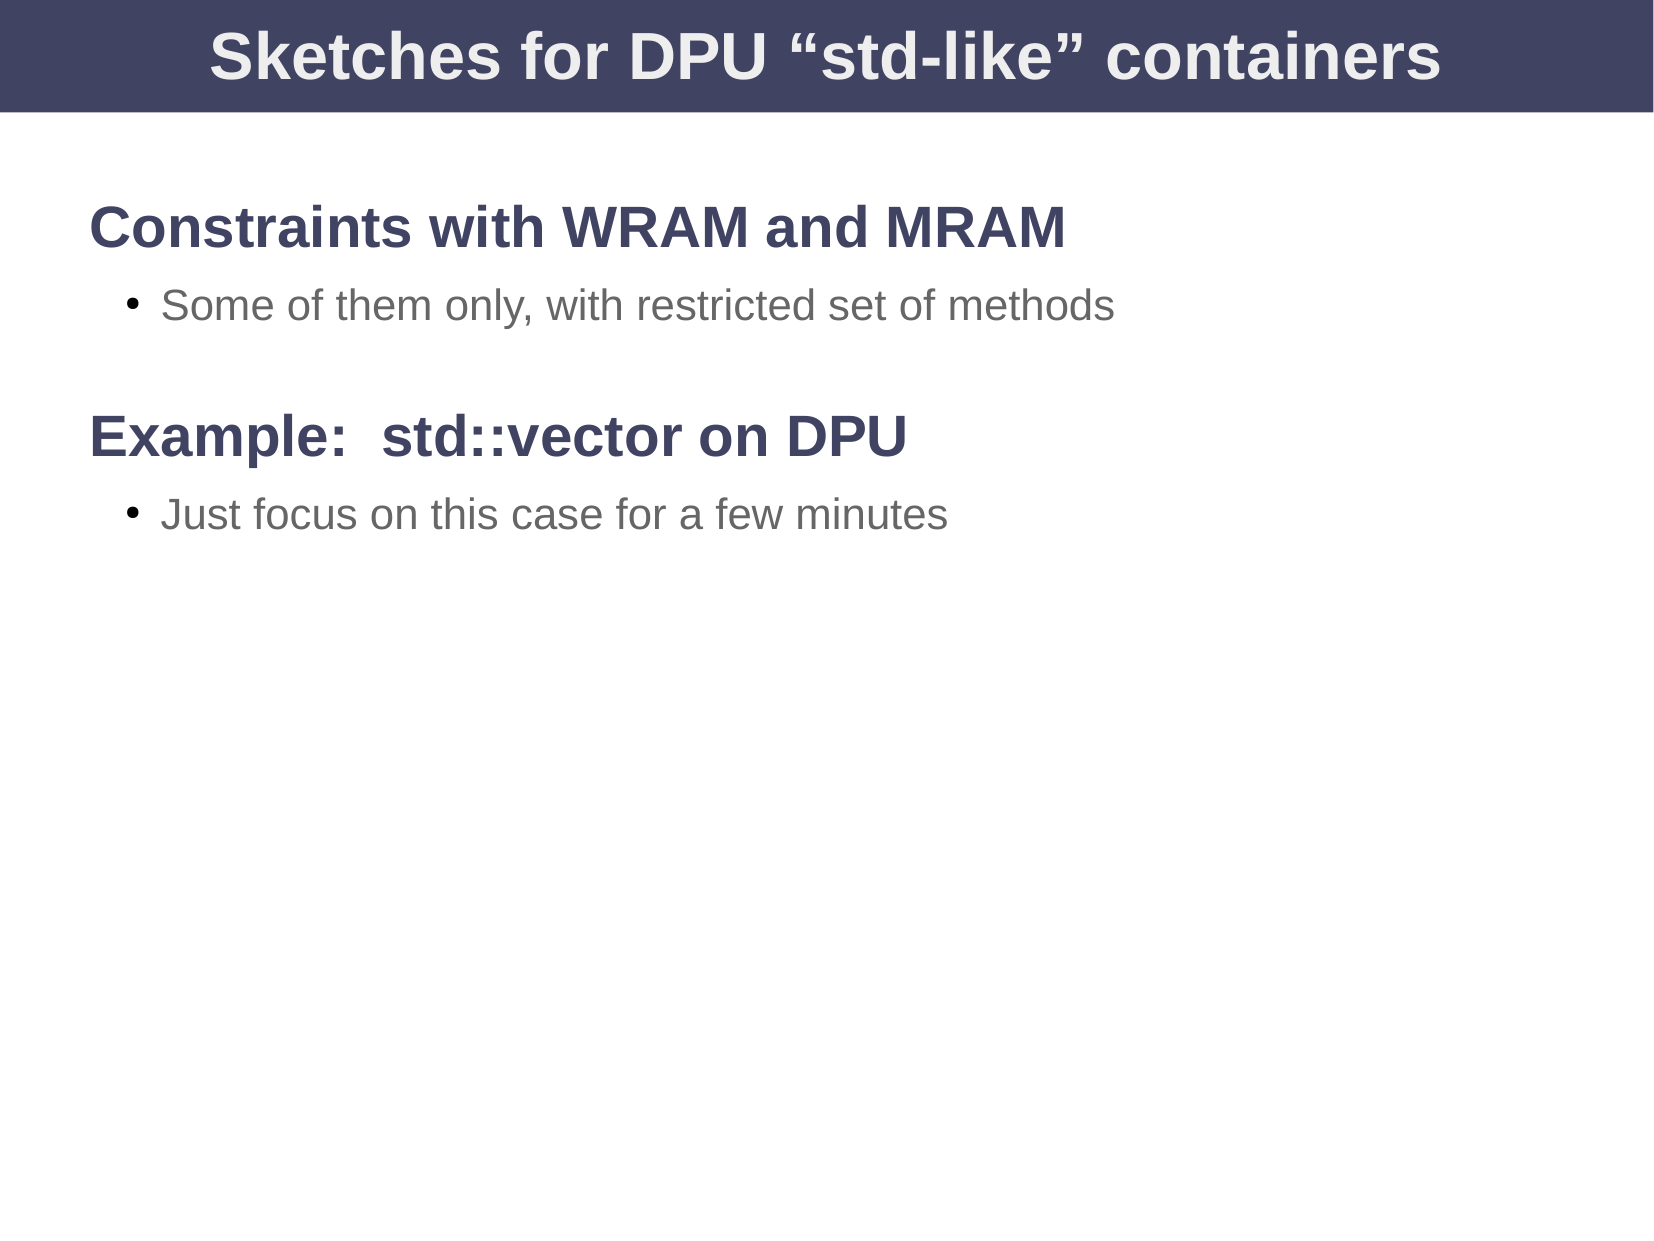

Sketches for DPU “std-like” containers
Constraints with WRAM and MRAM
Some of them only, with restricted set of methods
Example: std::vector on DPU
Just focus on this case for a few minutes